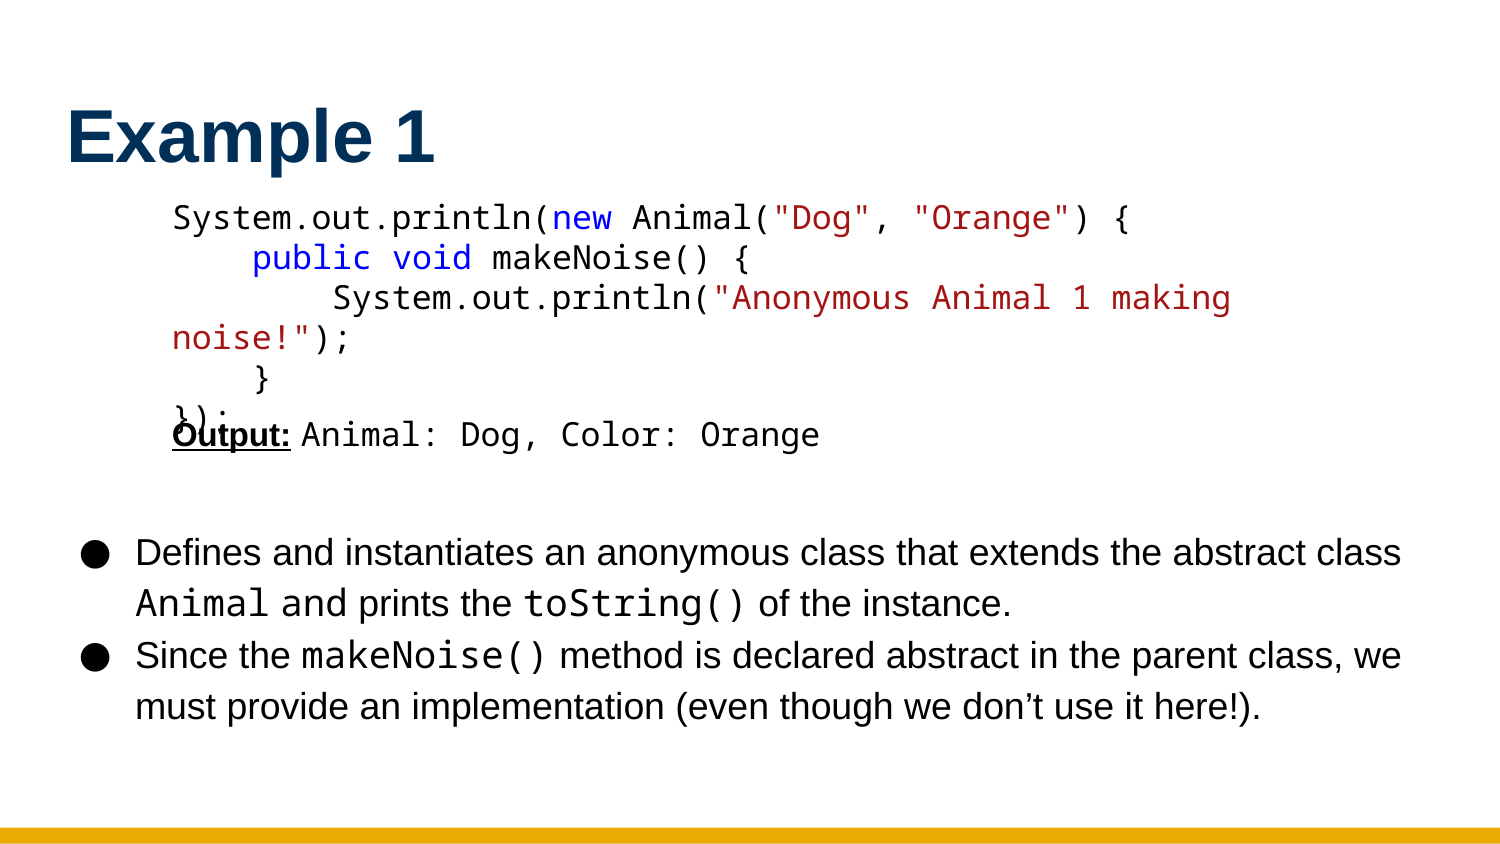

# Example 1
System.out.println(new Animal("Dog", "Orange") {
 public void makeNoise() {
    System.out.println("Anonymous Animal 1 making noise!");
 }
});
Output: Animal: Dog, Color: Orange
Defines and instantiates an anonymous class that extends the abstract class Animal and prints the toString() of the instance.
Since the makeNoise() method is declared abstract in the parent class, we must provide an implementation (even though we don’t use it here!).